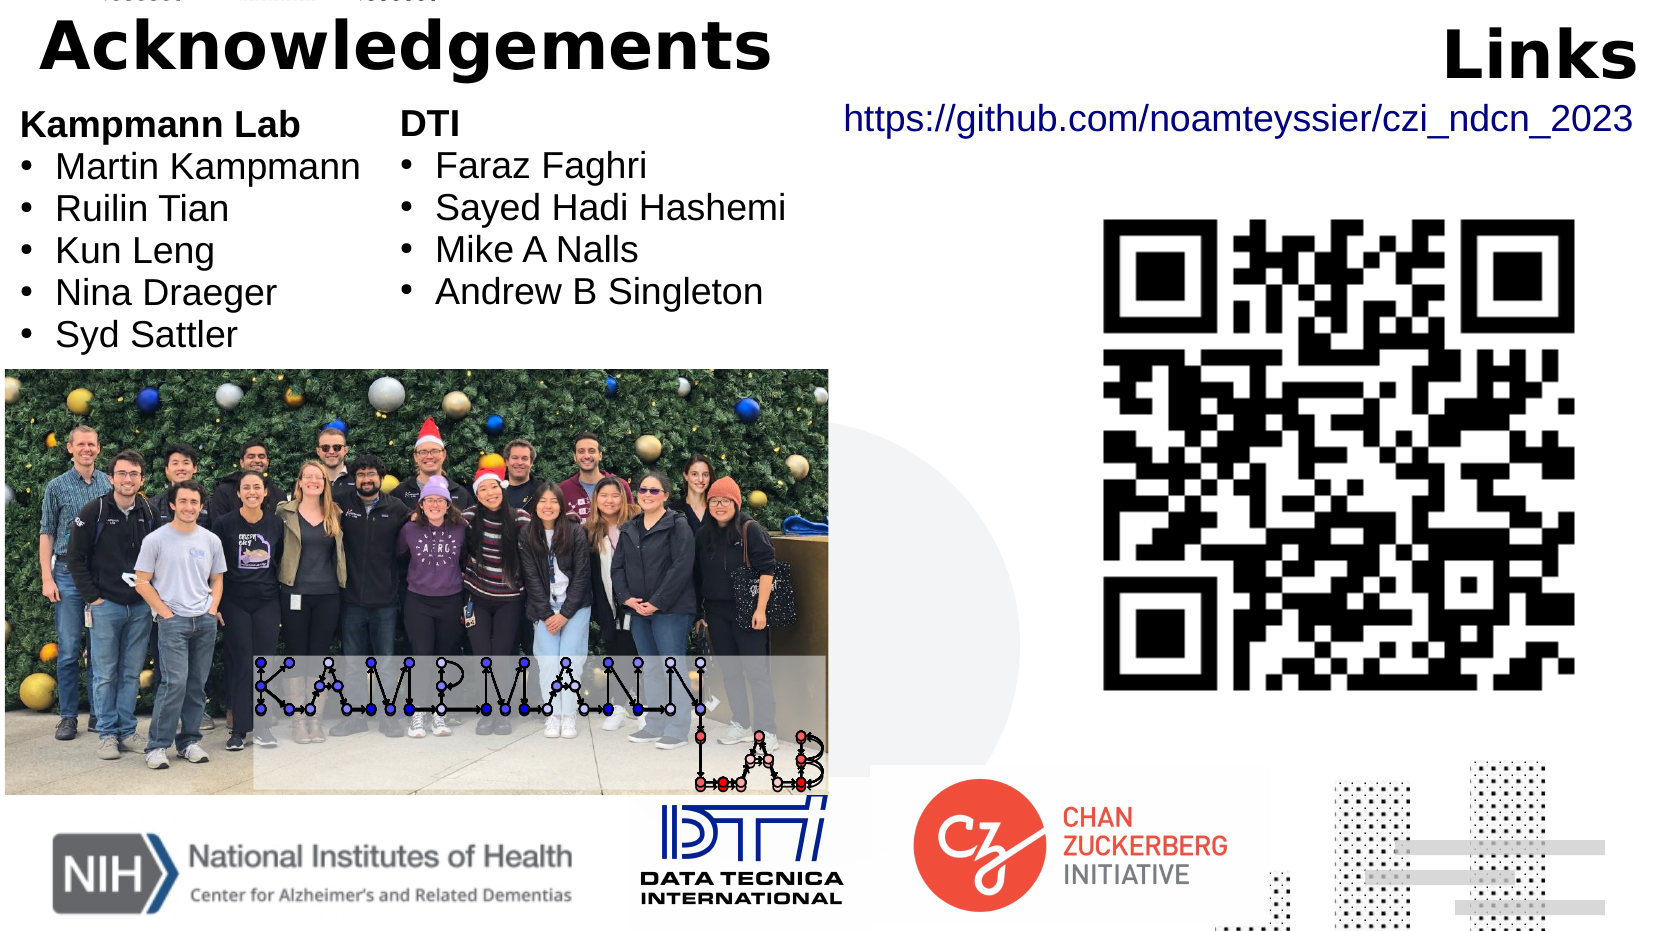

Acknowledgements
Links
https://github.com/noamteyssier/czi_ndcn_2023
DTI
Faraz Faghri
Sayed Hadi Hashemi
Mike A Nalls
Andrew B Singleton
Kampmann Lab
Martin Kampmann
Ruilin Tian
Kun Leng
Nina Draeger
Syd Sattler